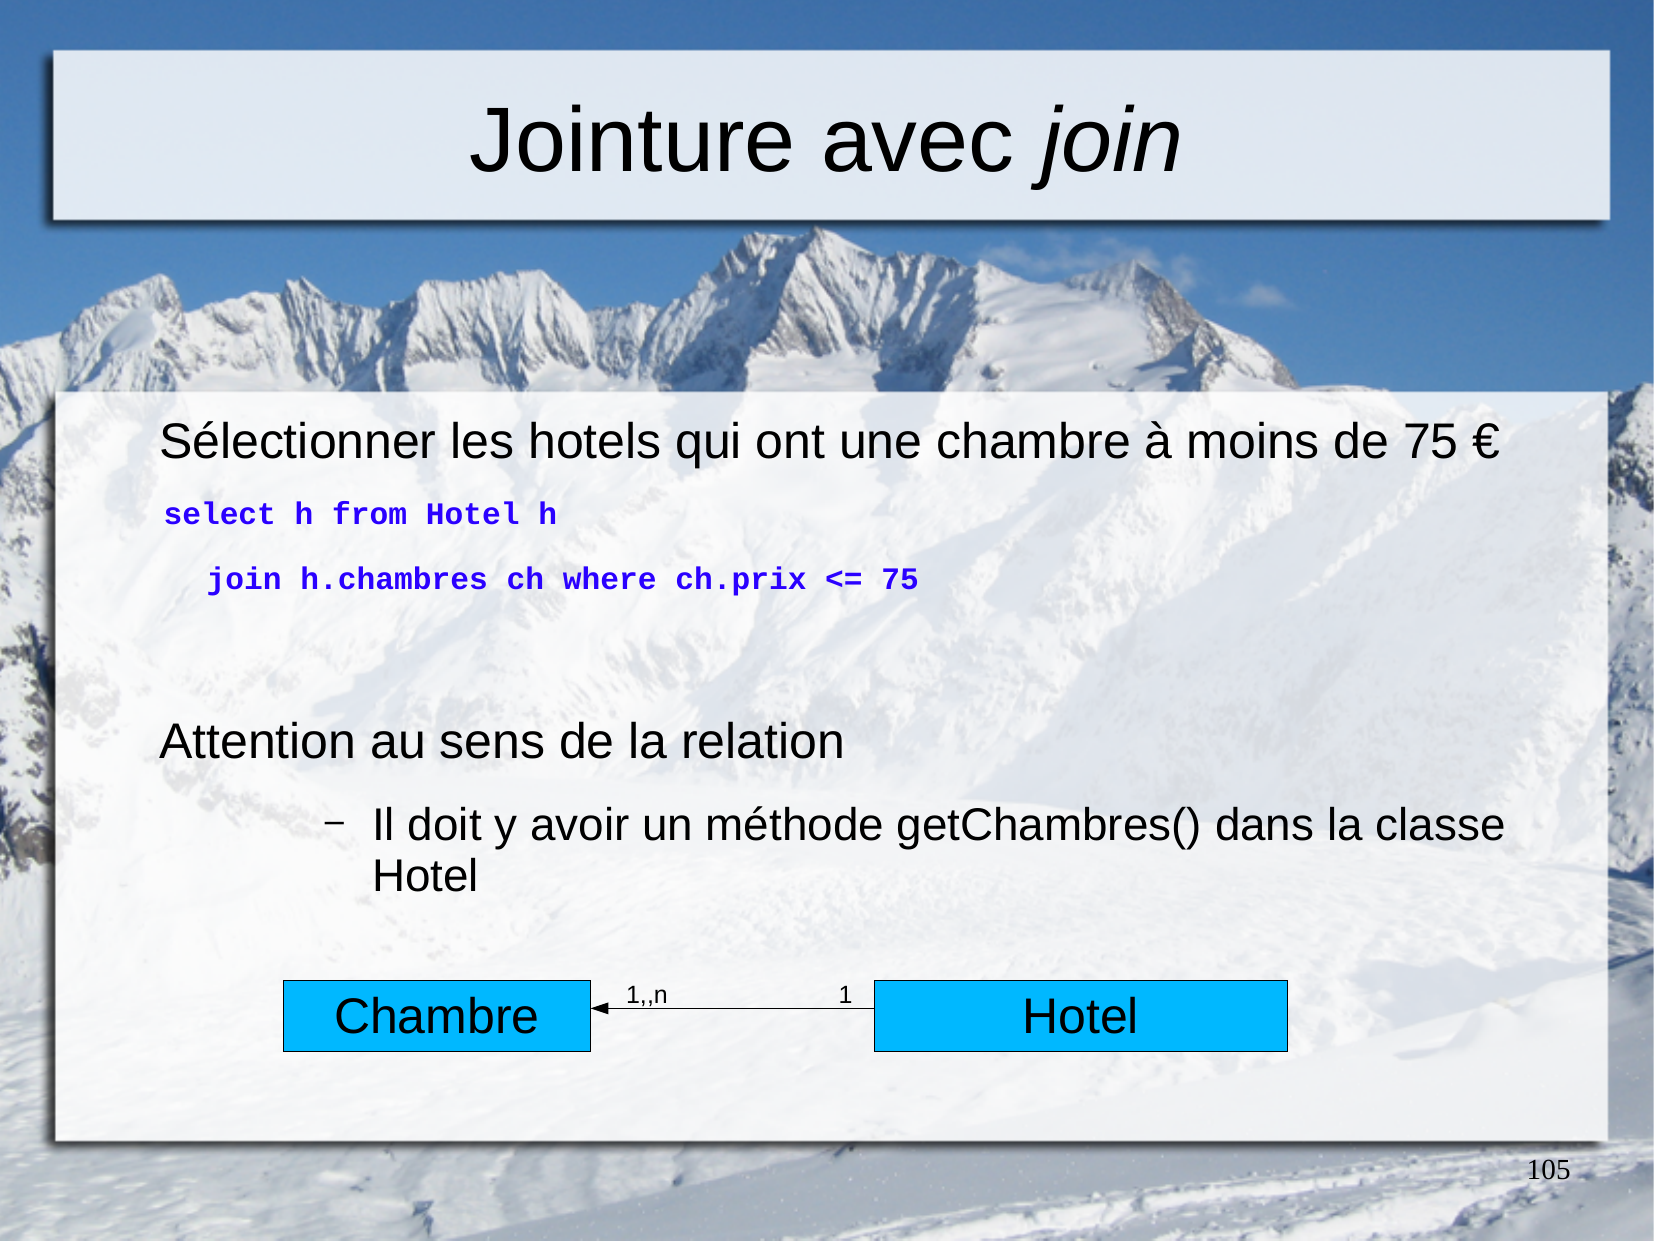

# Jointure avec join
Sélectionner les hotels qui ont une chambre à moins de 75 €
 select h from Hotel h
 	join h.chambres ch where ch.prix <= 75
Attention au sens de la relation
Il doit y avoir un méthode getChambres() dans la classe Hotel
Chambre
1,,n
1
Hotel
105